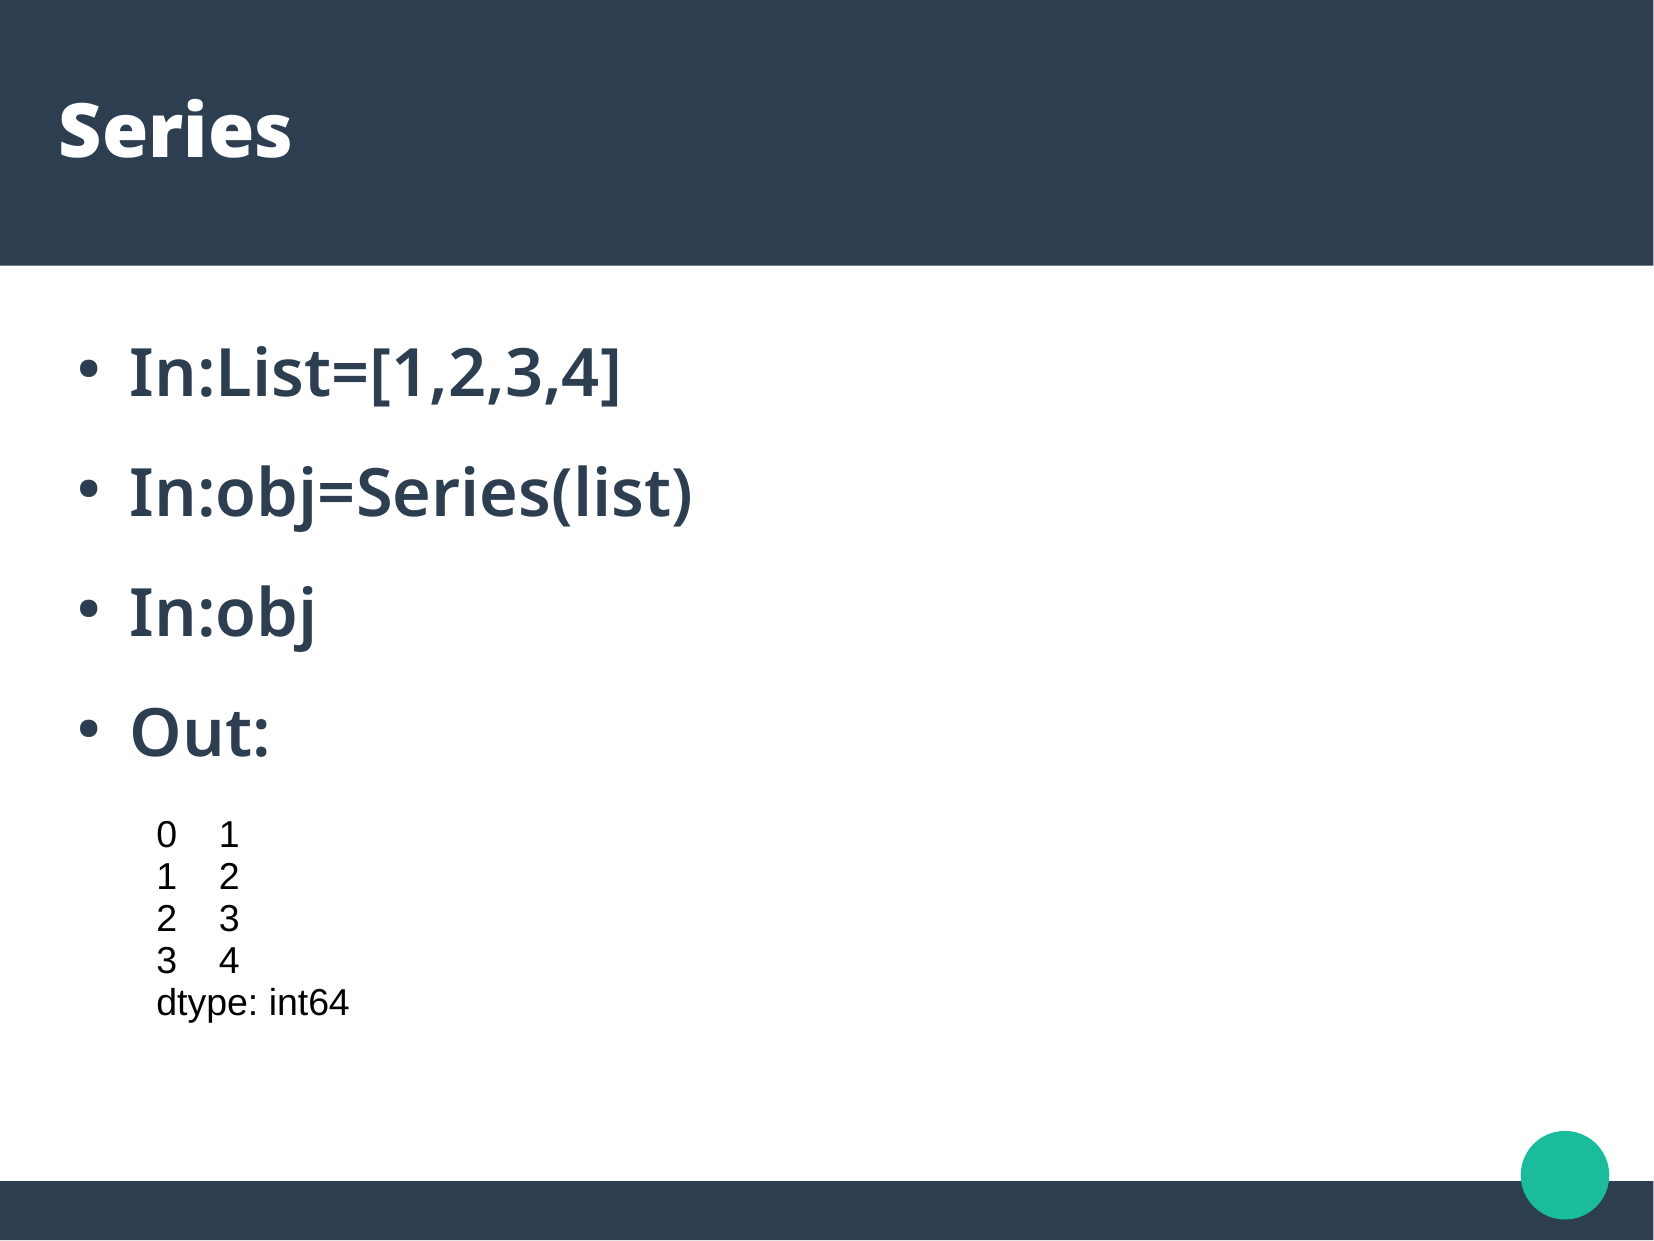

# Series
In:List=[1,2,3,4]
In:obj=Series(list)
In:obj
Out:
0 1
1 2
2 3
3 4
dtype: int64